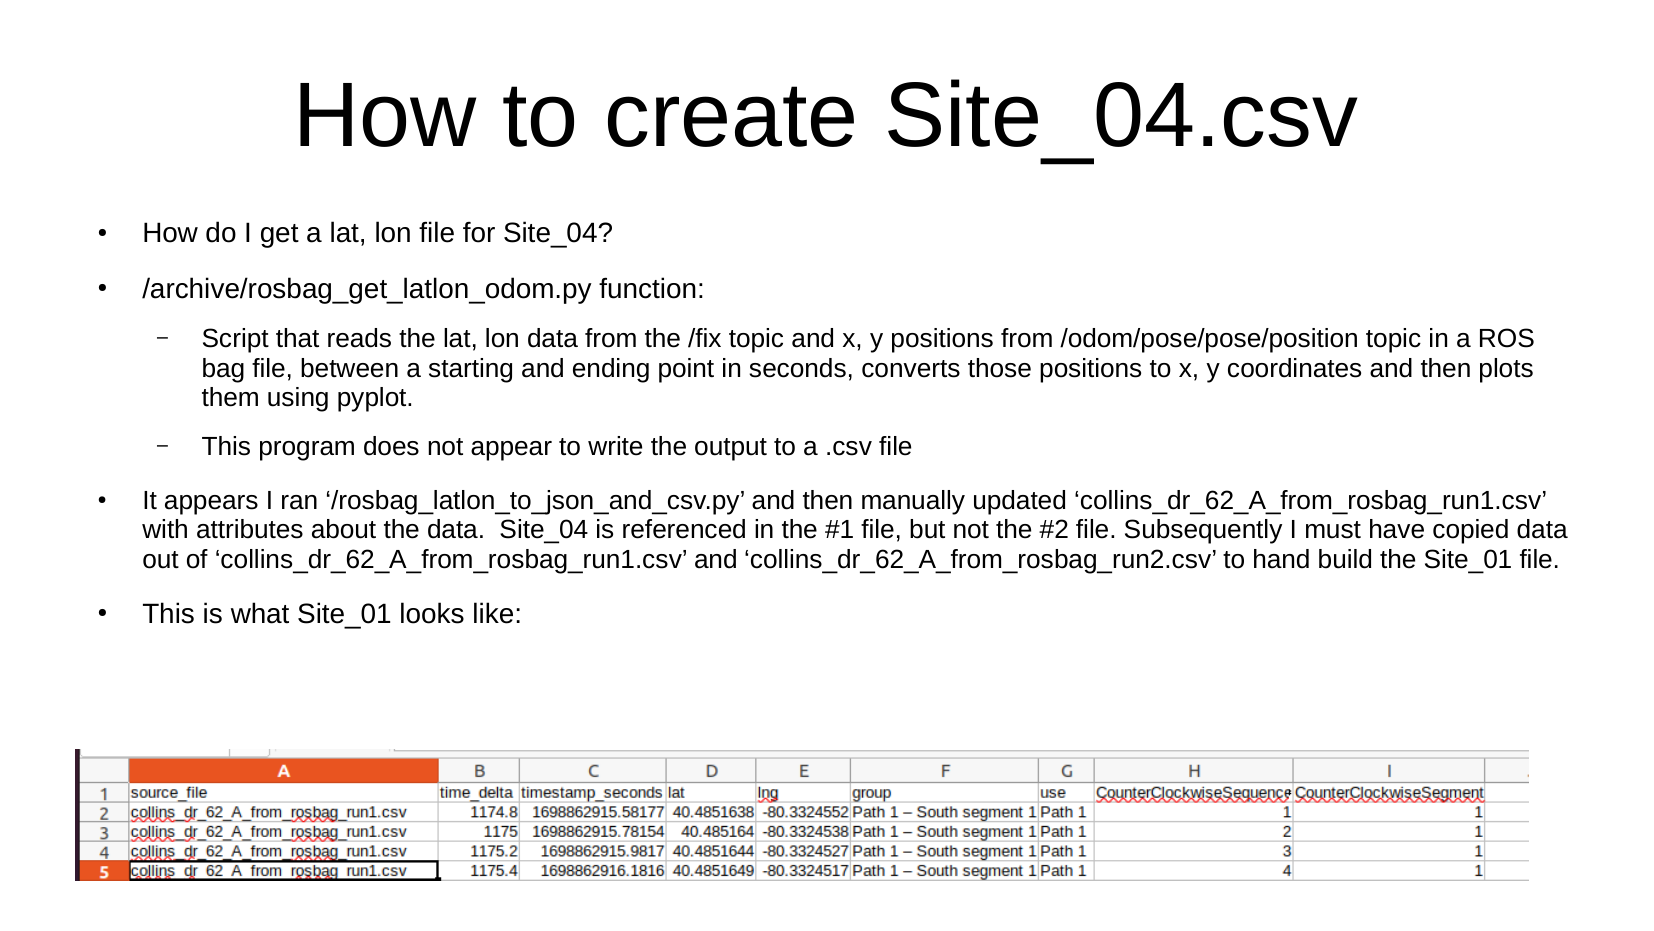

# How to create Site_04.csv
How do I get a lat, lon file for Site_04?
/archive/rosbag_get_latlon_odom.py function:
Script that reads the lat, lon data from the /fix topic and x, y positions from /odom/pose/pose/position topic in a ROS bag file, between a starting and ending point in seconds, converts those positions to x, y coordinates and then plots them using pyplot.
This program does not appear to write the output to a .csv file
It appears I ran ‘/rosbag_latlon_to_json_and_csv.py’ and then manually updated ‘collins_dr_62_A_from_rosbag_run1.csv’ with attributes about the data. Site_04 is referenced in the #1 file, but not the #2 file. Subsequently I must have copied data out of ‘collins_dr_62_A_from_rosbag_run1.csv’ and ‘collins_dr_62_A_from_rosbag_run2.csv’ to hand build the Site_01 file.
This is what Site_01 looks like: